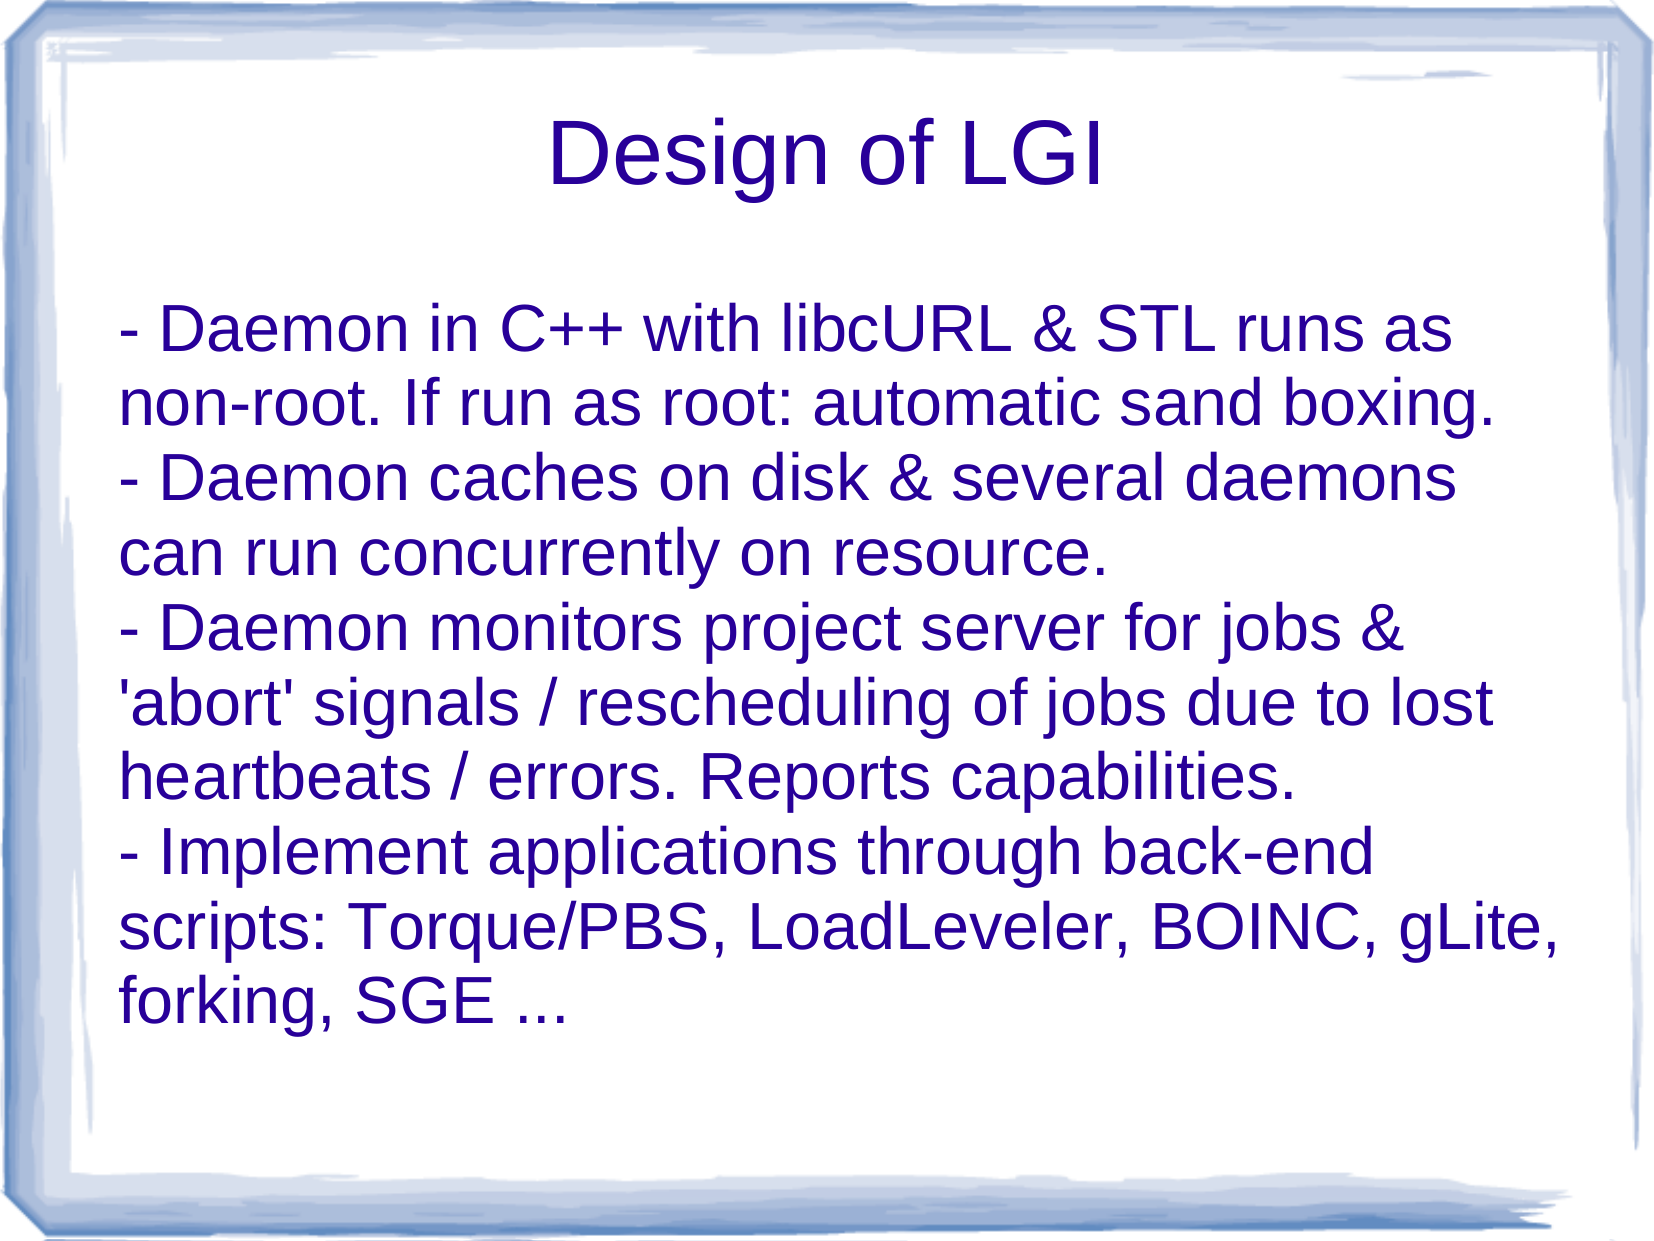

# Design of LGI
- Daemon in C++ with libcURL & STL runs as non-root. If run as root: automatic sand boxing.
- Daemon caches on disk & several daemons can run concurrently on resource.
- Daemon monitors project server for jobs & 'abort' signals / rescheduling of jobs due to lost heartbeats / errors. Reports capabilities.
- Implement applications through back-end scripts: Torque/PBS, LoadLeveler, BOINC, gLite, forking, SGE ...